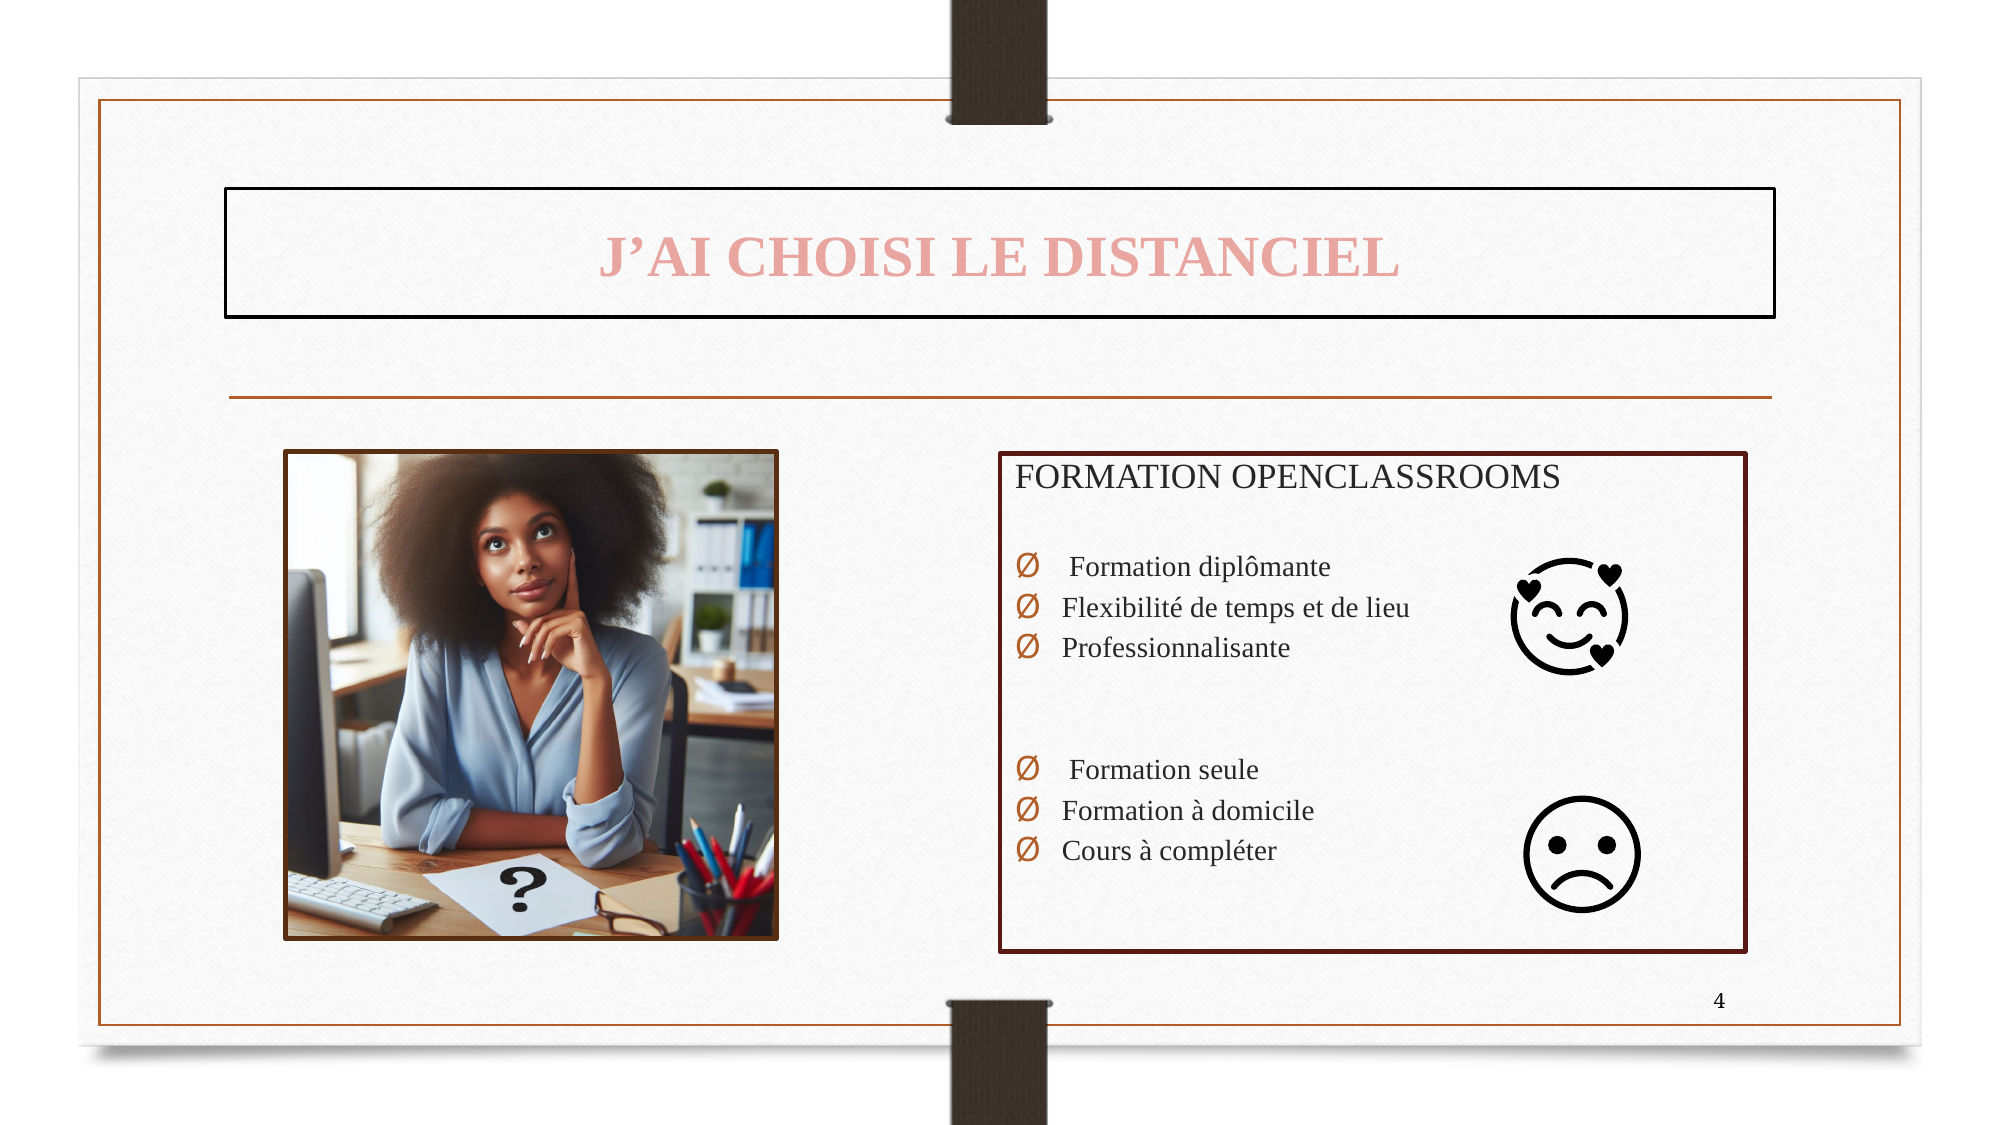

# J’AI CHOISI LE DISTANCIEL
FORMATION OPENCLASSROOMS
 Formation diplômante
Flexibilité de temps et de lieu
Professionnalisante
 Formation seule
Formation à domicile
Cours à compléter